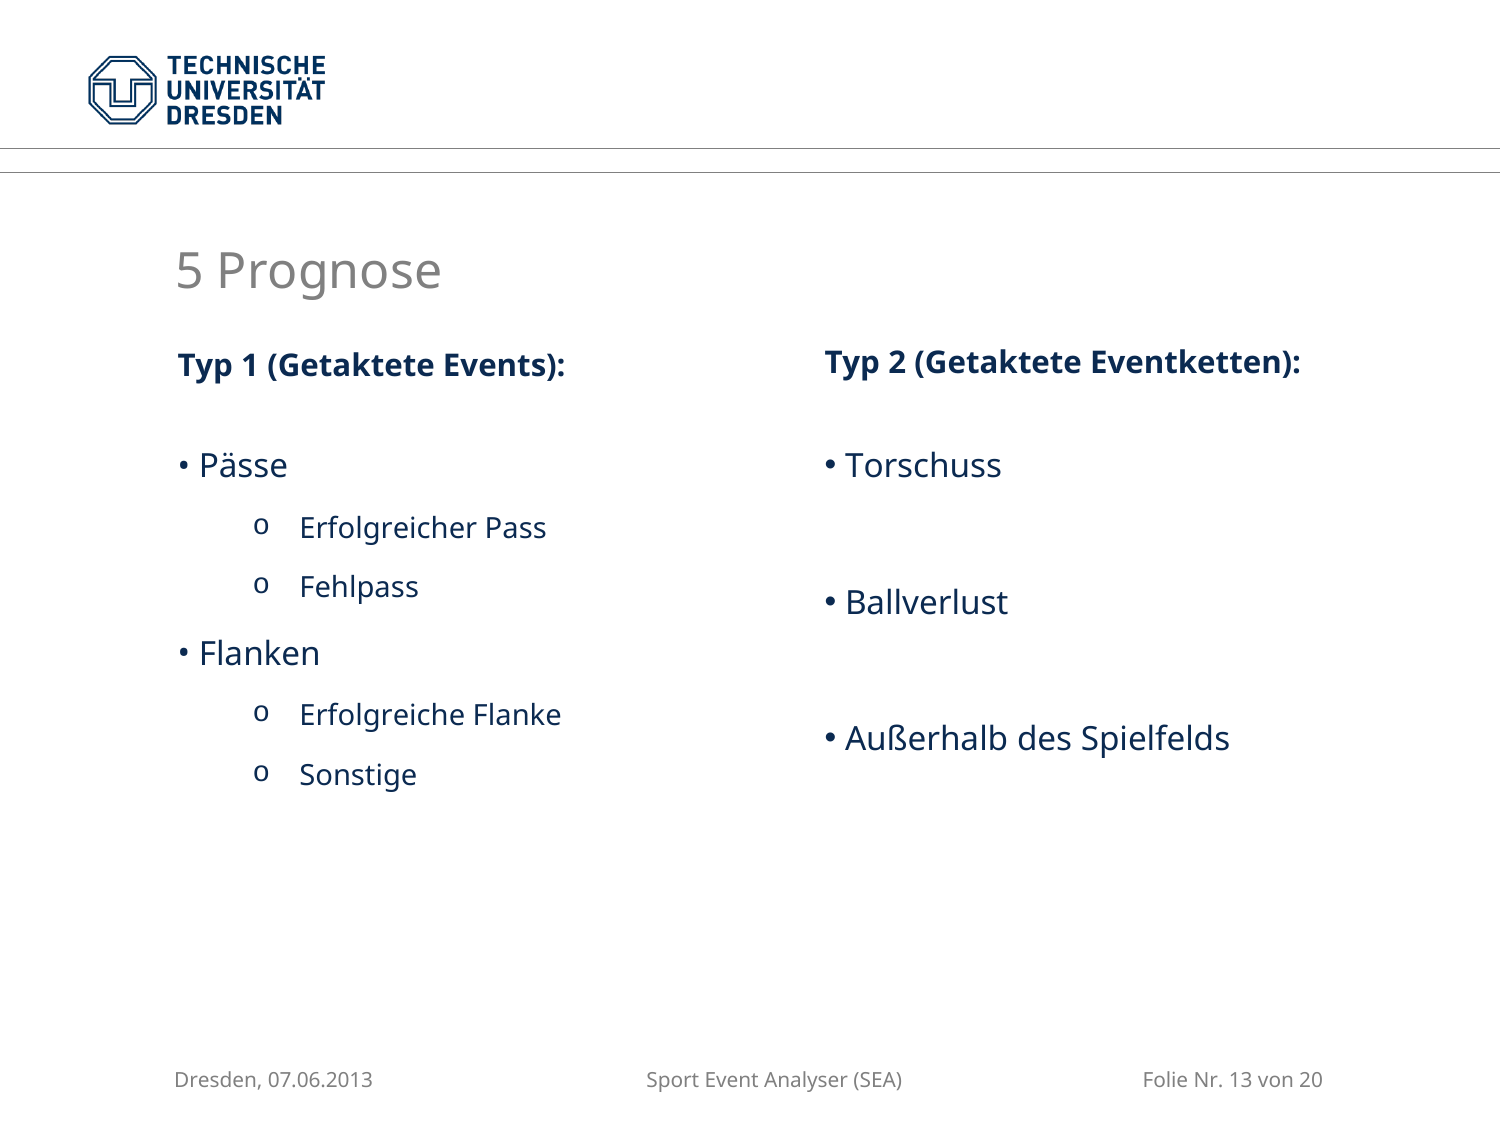

# 5 Prognose
Typ 2 (Getaktete Eventketten):
 Torschuss
 Ballverlust
 Außerhalb des Spielfelds
Typ 1 (Getaktete Events):
 Pässe
Erfolgreicher Pass
Fehlpass
 Flanken
Erfolgreiche Flanke
Sonstige
Dresden, 07.06.2013